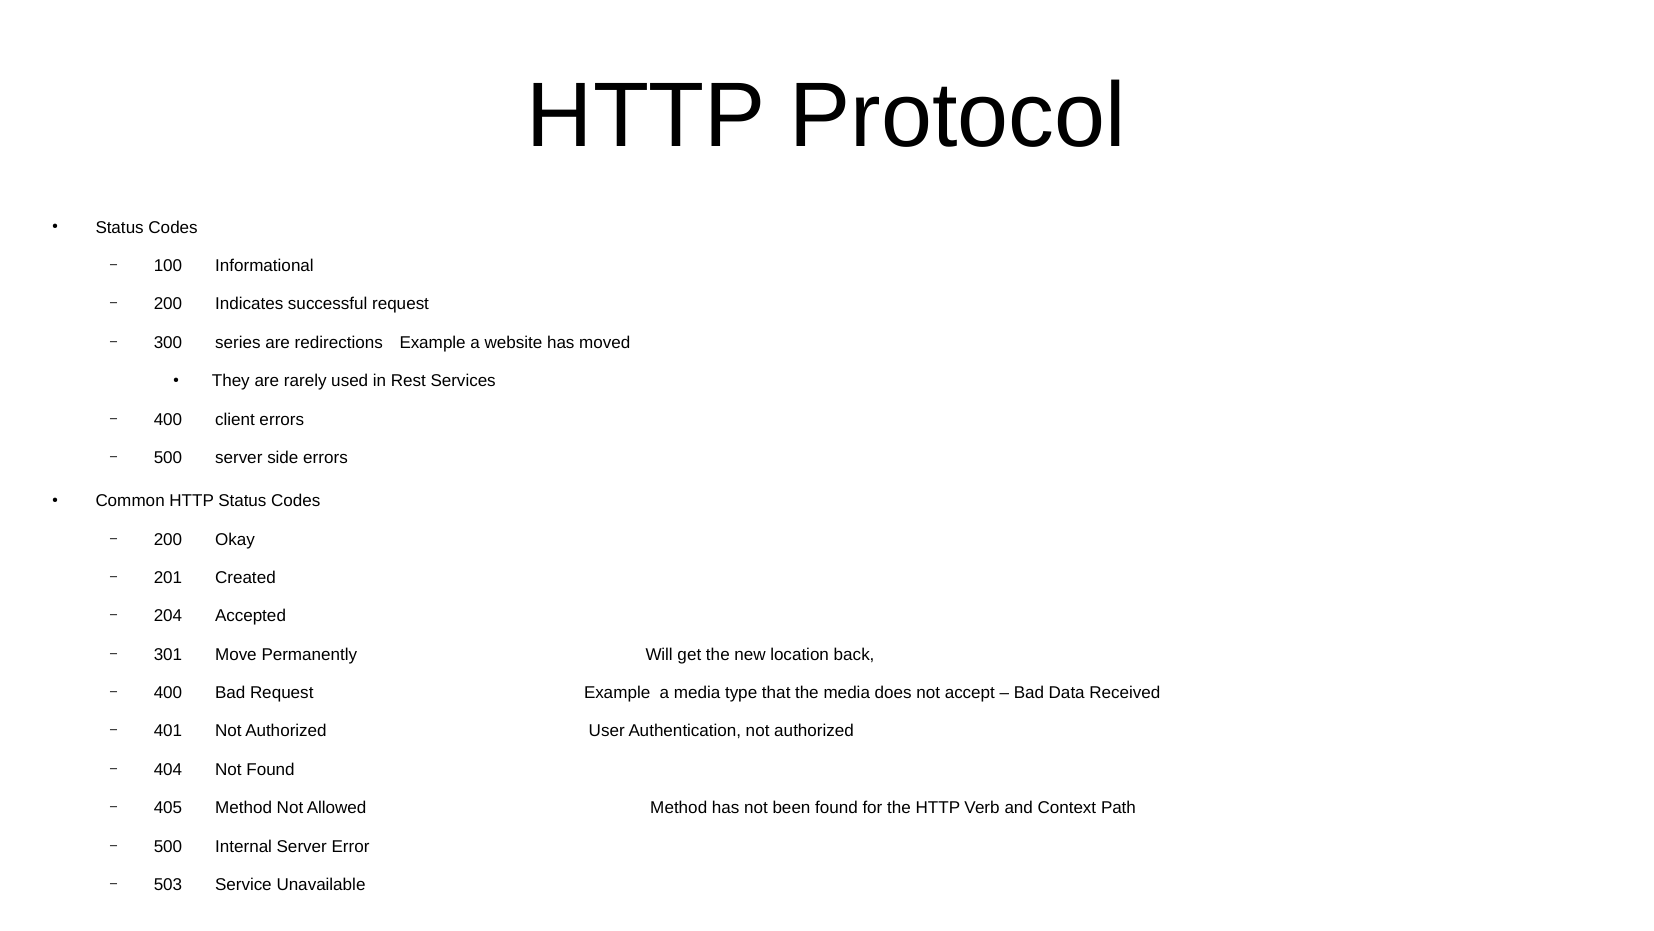

# HTTP Protocol
Status Codes
100			Informational
200			Indicates successful request
300 			series are redirections			Example a website has moved
They are rarely used in Rest Services
400 			client errors
500			server side errors
Common HTTP Status Codes
200			Okay
201			Created
204 			Accepted
301 	Move Permanently						 			 		 		Will get the new location back,
400			Bad Request						 			 		 		Example a media type that the media does not accept – Bad Data Received
401			Not Authorized			 							 			 			 User Authentication, not authorized
404			Not Found
405 			Method Not Allowed		 	 	 	 	 Method has not been found for the HTTP Verb and Context Path
500 			Internal Server Error
503 			Service Unavailable